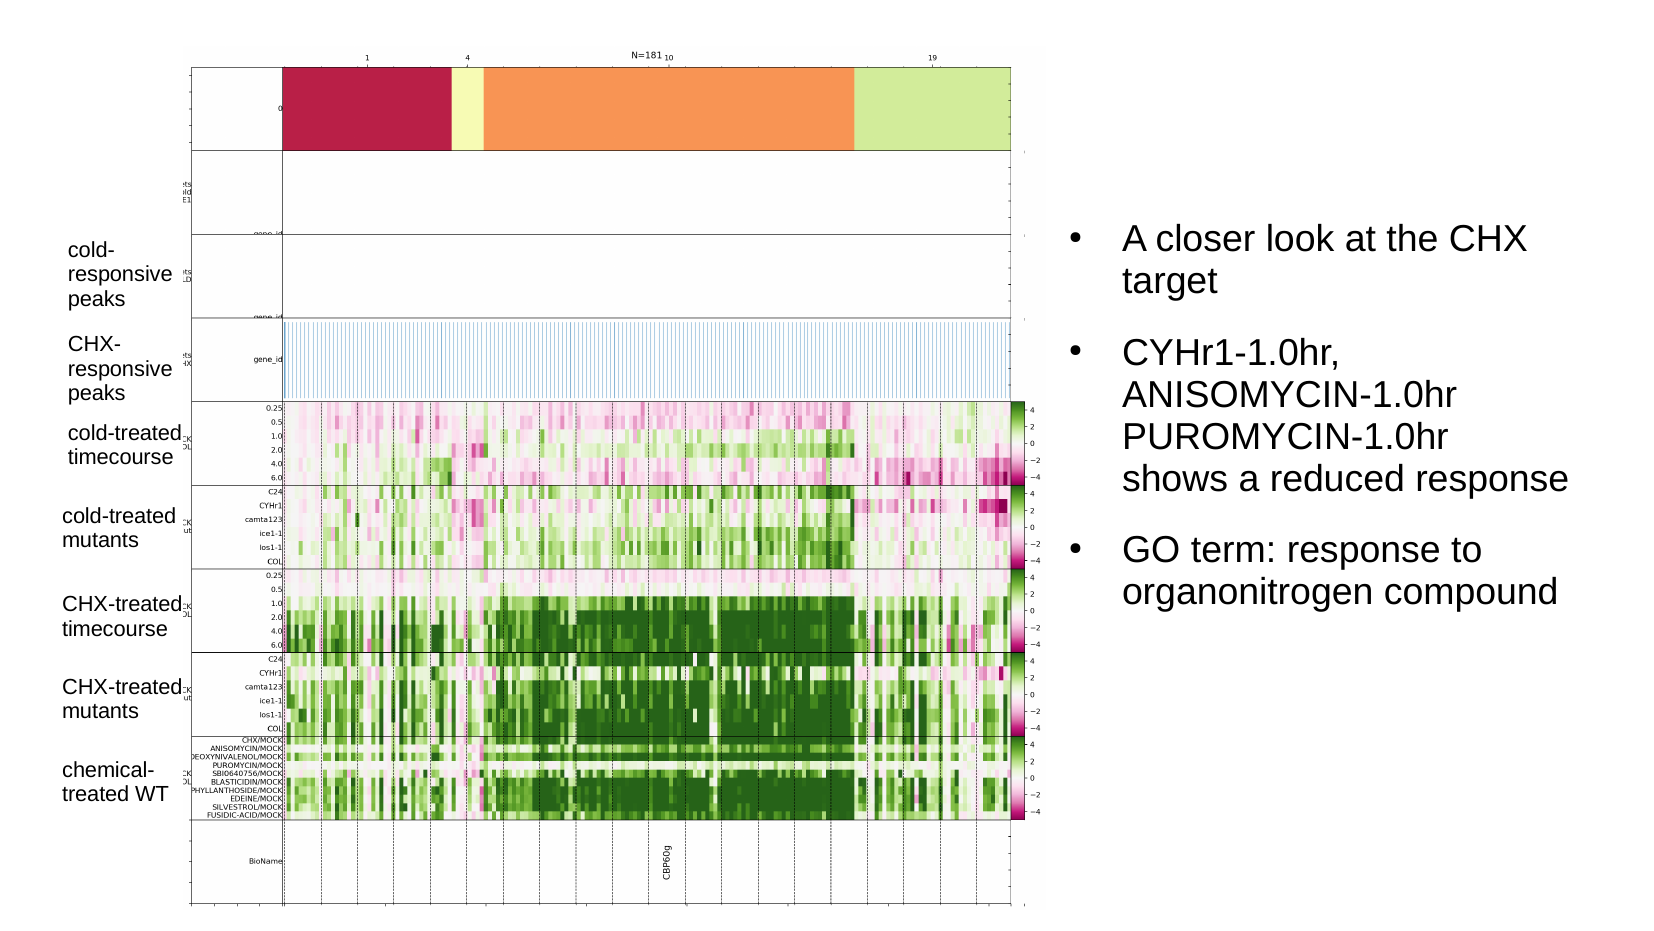

#
A closer look at the CHX target
CYHr1-1.0hr, ANISOMYCIN-1.0hr
PUROMYCIN-1.0hr
shows a reduced response
GO term: response to organonitrogen compound
cold-responsive
peaks
CHX-responsive
peaks
cold-treated
timecourse
cold-treated
mutants
CHX-treated timecourse
CHX-treated mutants
chemical-treated WT